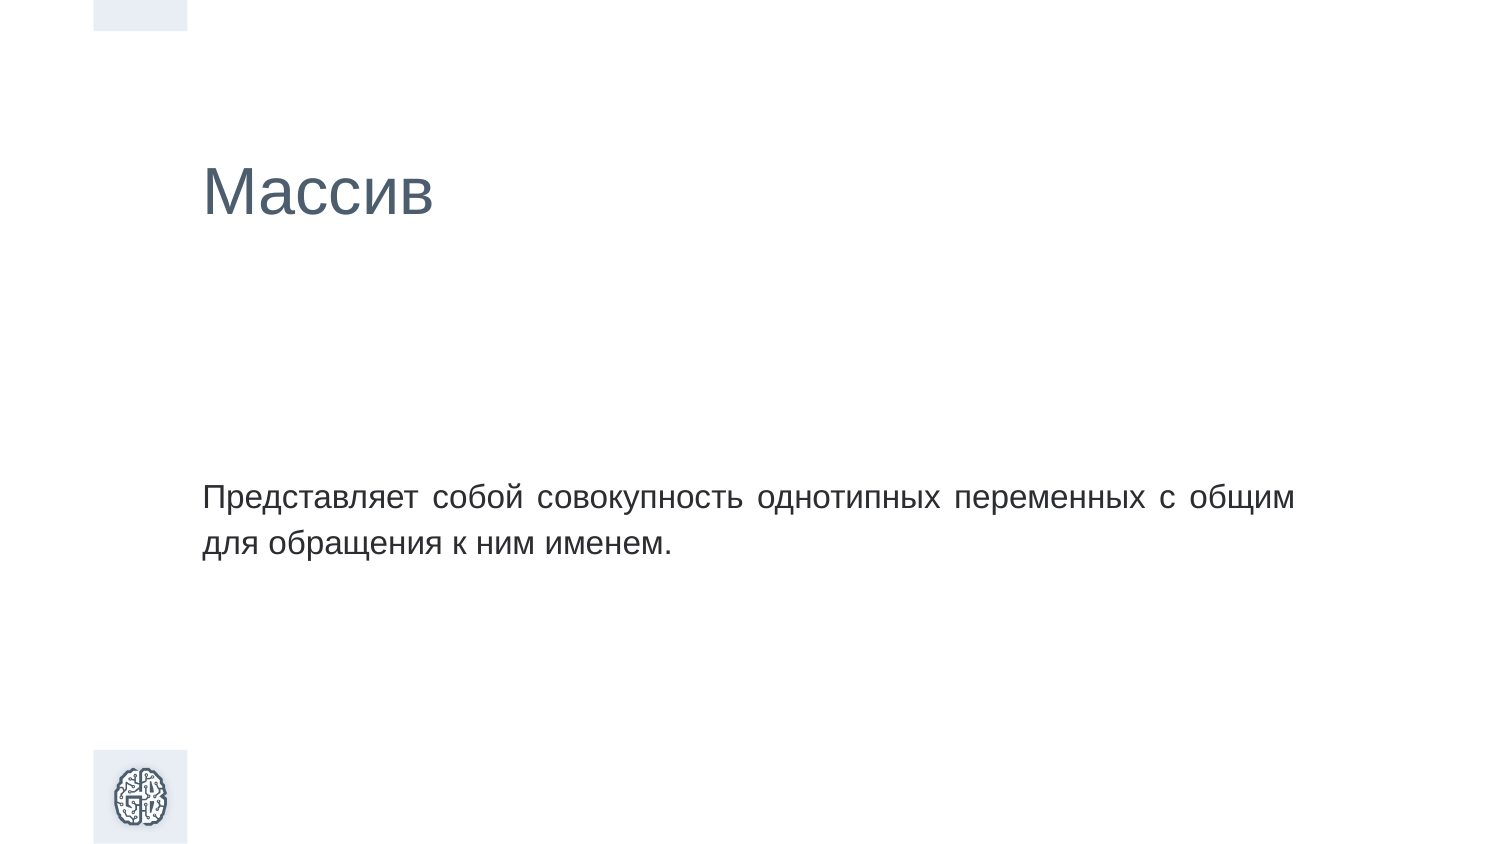

Массив
Представляет собой совокупность однотипных переменных с общим для обращения к ним именем.